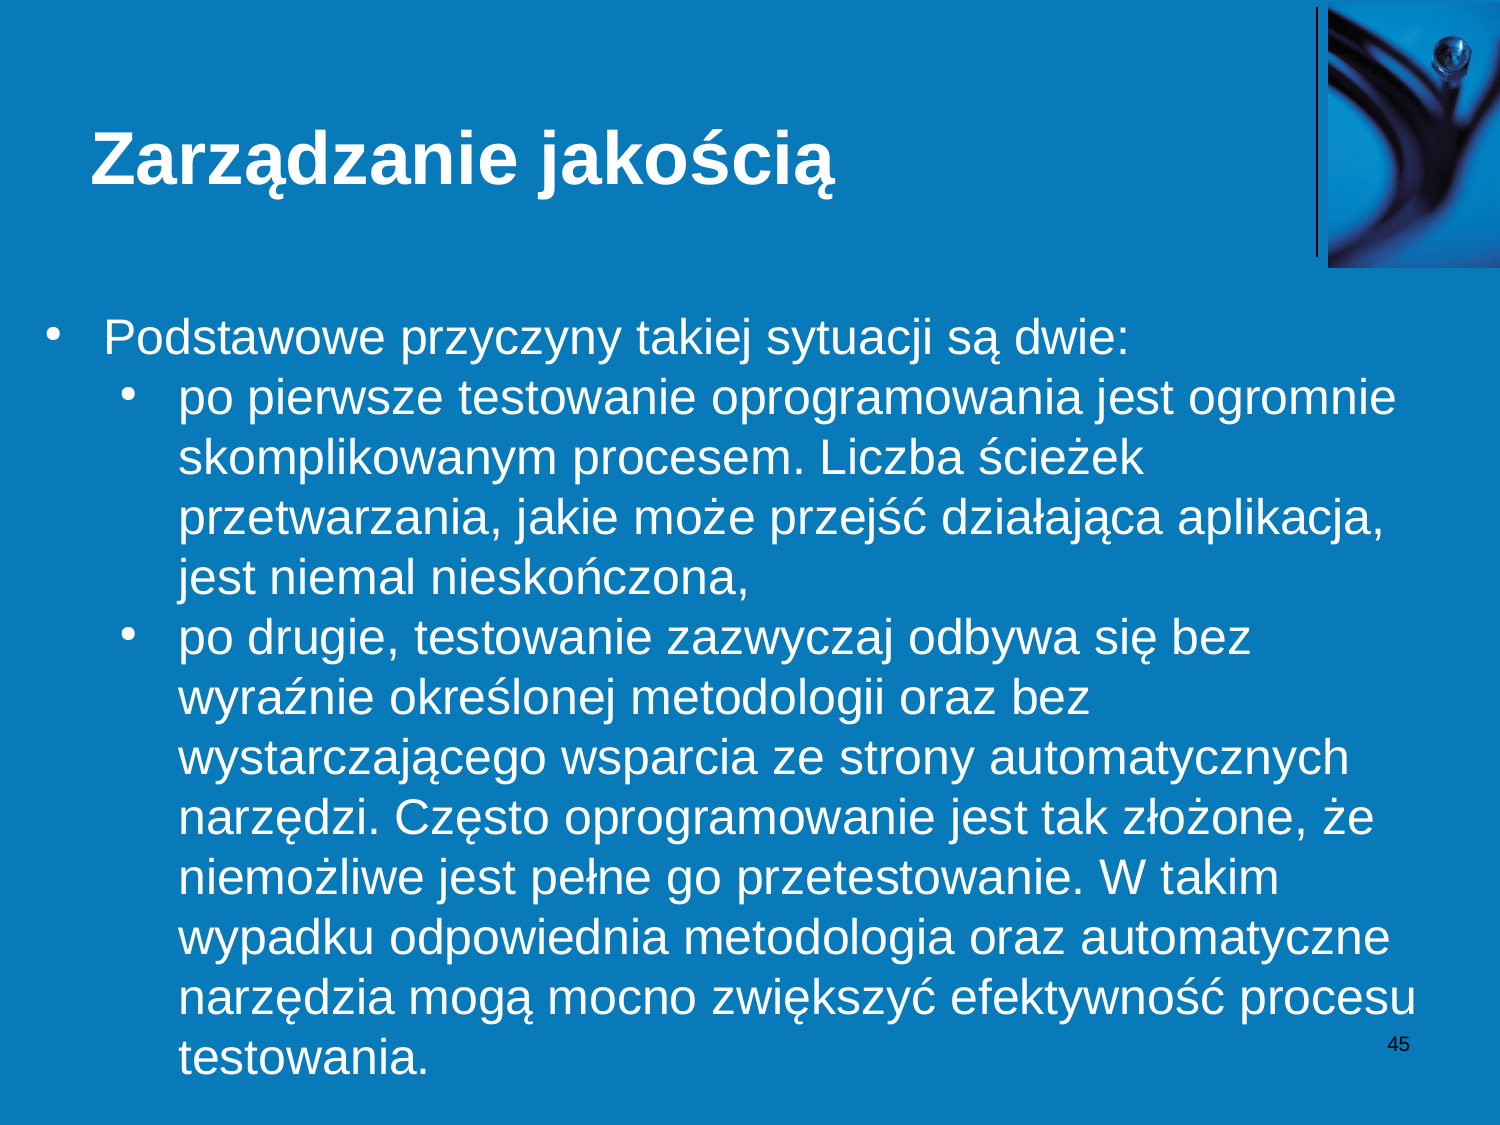

# Zarządzanie jakością
Podstawowe przyczyny takiej sytuacji są dwie:
po pierwsze testowanie oprogramowania jest ogromnie skomplikowanym procesem. Liczba ścieżek przetwarzania, jakie może przejść działająca aplikacja, jest niemal nieskończona,
po drugie, testowanie zazwyczaj odbywa się bez wyraźnie określonej metodologii oraz bez wystarczającego wsparcia ze strony automatycznych narzędzi. Często oprogramowanie jest tak złożone, że niemożliwe jest pełne go przetestowanie. W takim wypadku odpowiednia metodologia oraz automatyczne narzędzia mogą mocno zwiększyć efektywność procesu testowania.
45